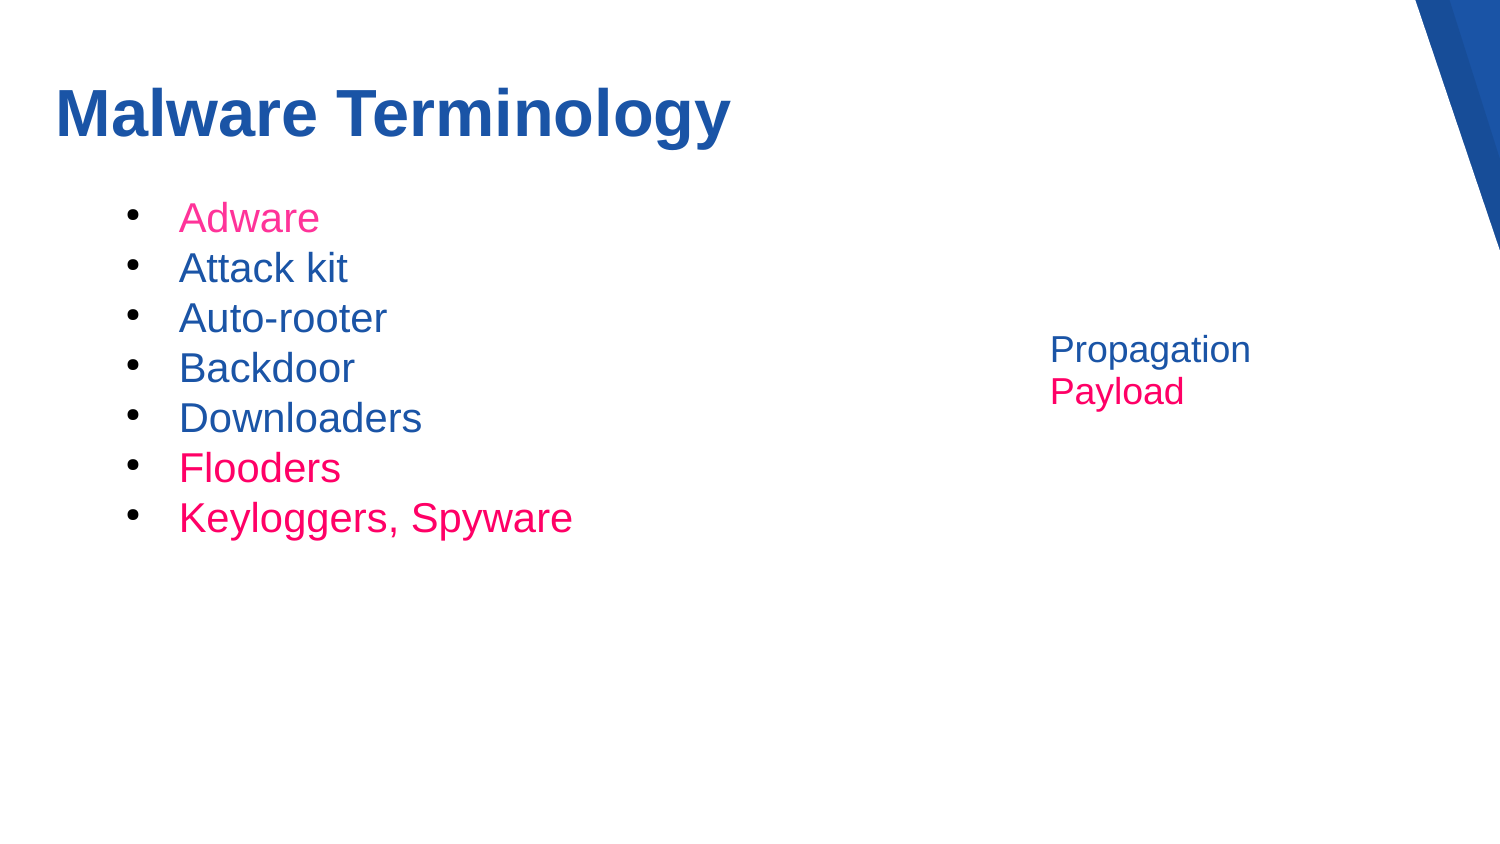

Malware Terminology
# Adware
Attack kit
Auto-rooter
Backdoor
Downloaders
Flooders
Keyloggers, Spyware
Propagation
Payload